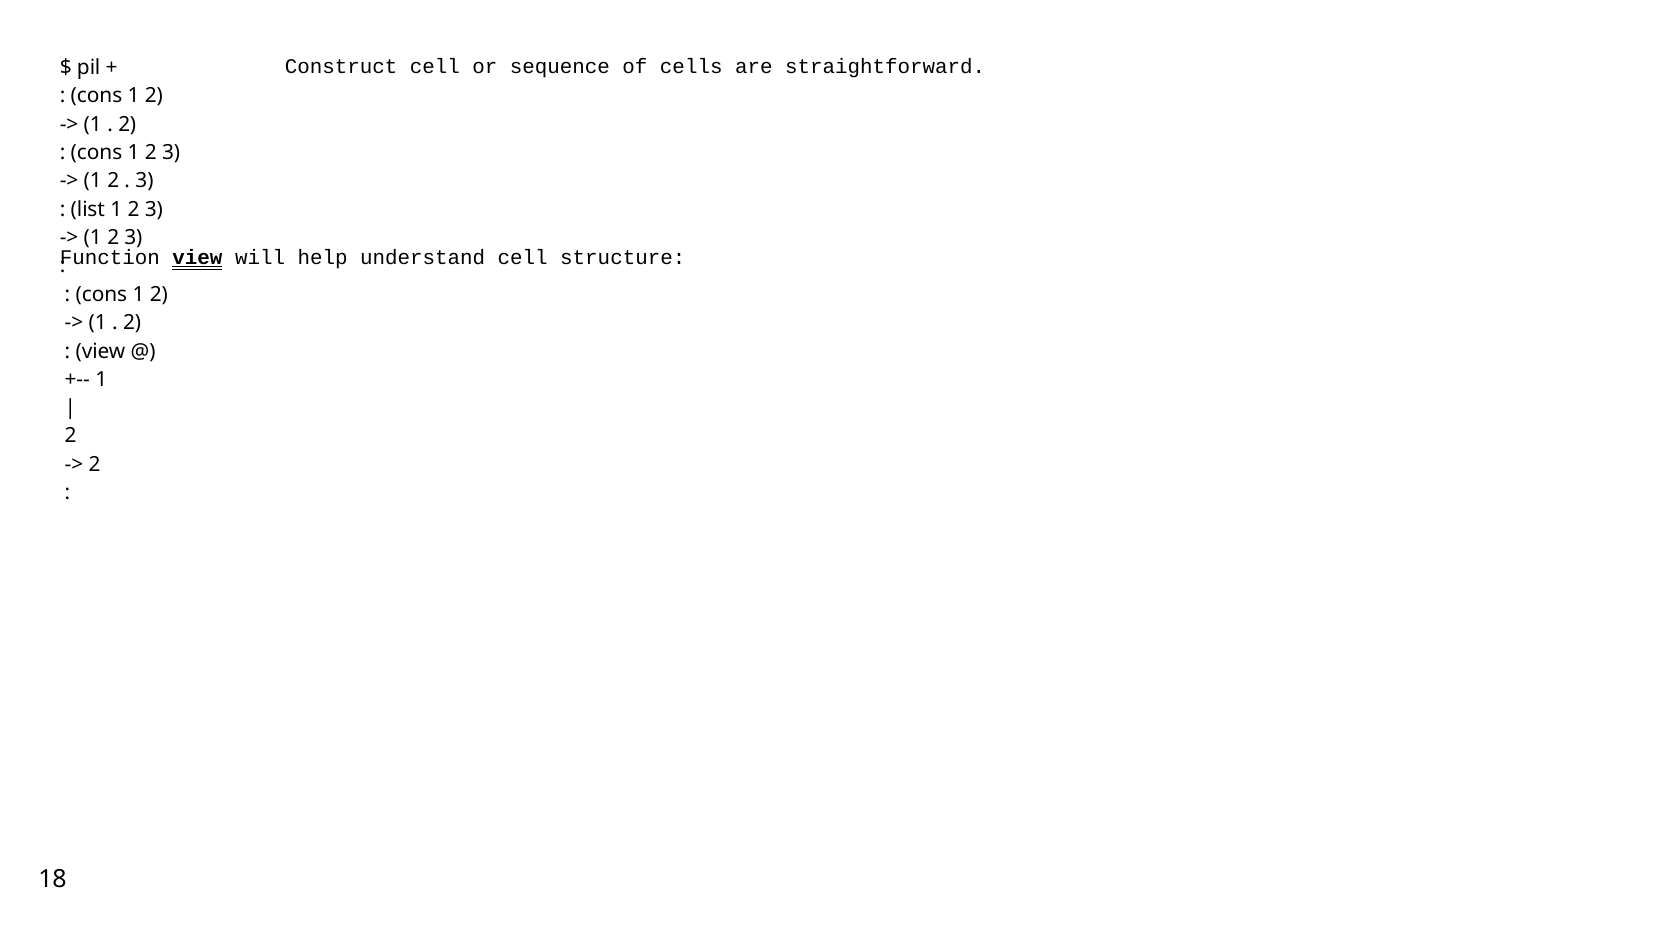

$ pil +
: (cons 1 2)
-> (1 . 2)
: (cons 1 2 3)
-> (1 2 . 3)
: (list 1 2 3)
-> (1 2 3)
:
Construct cell or sequence of cells are straightforward.
Function view will help understand cell structure:
: (cons 1 2)
-> (1 . 2)
: (view @)
+-- 1
|
2
-> 2
: